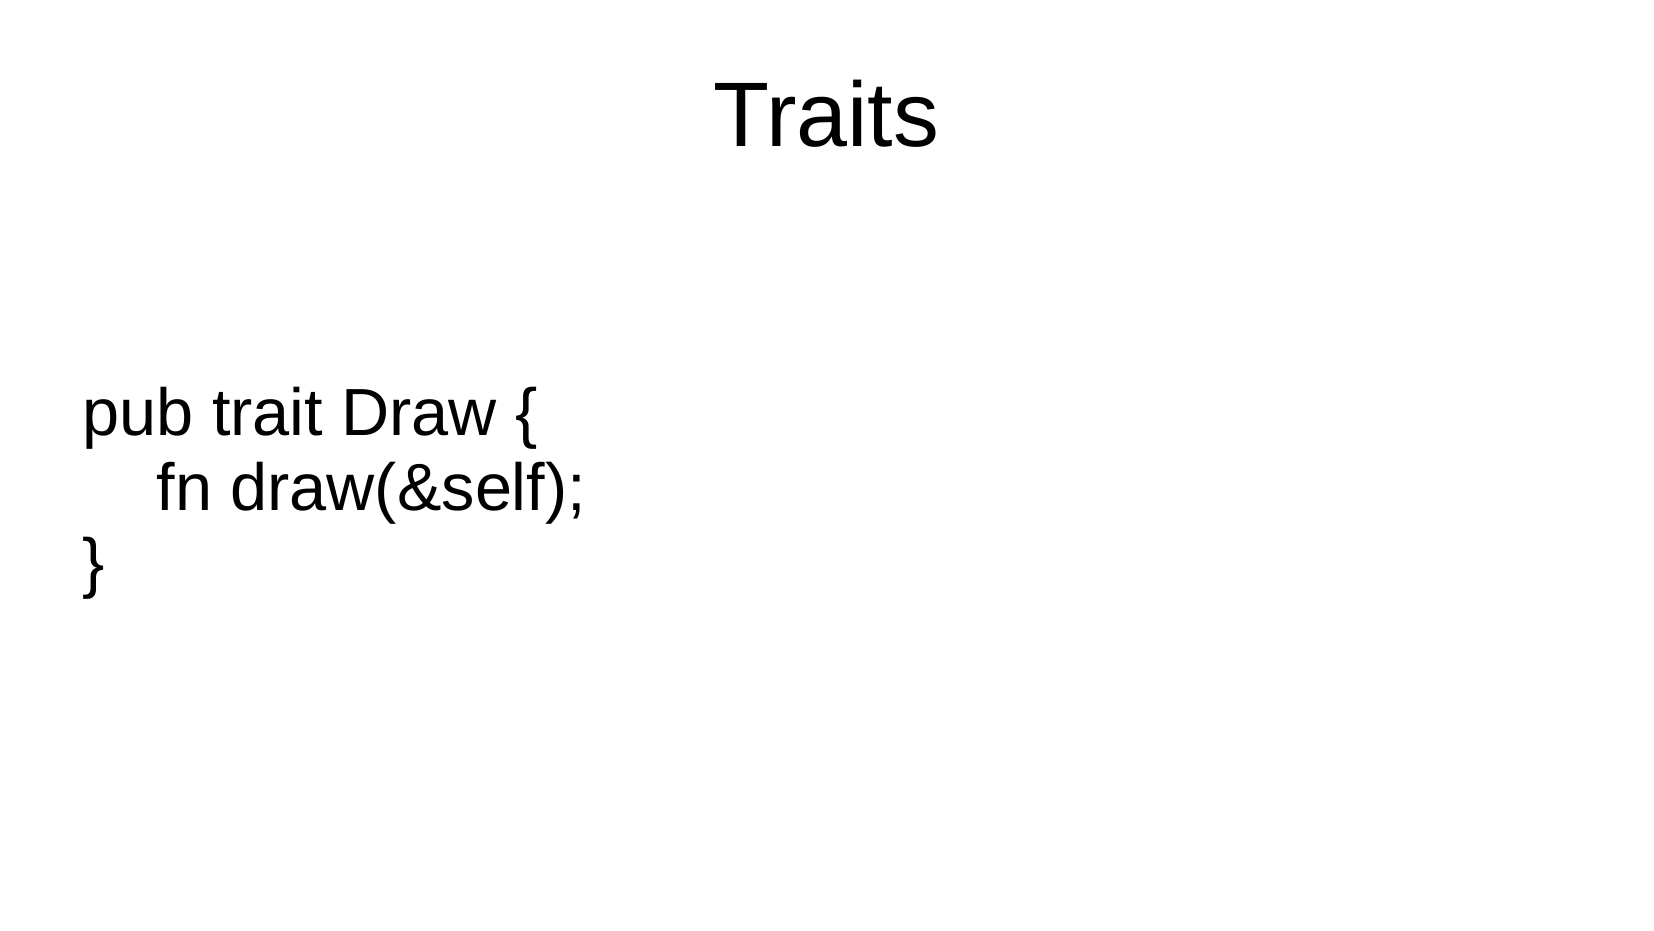

# Traits
pub trait Draw {
 fn draw(&self);
}